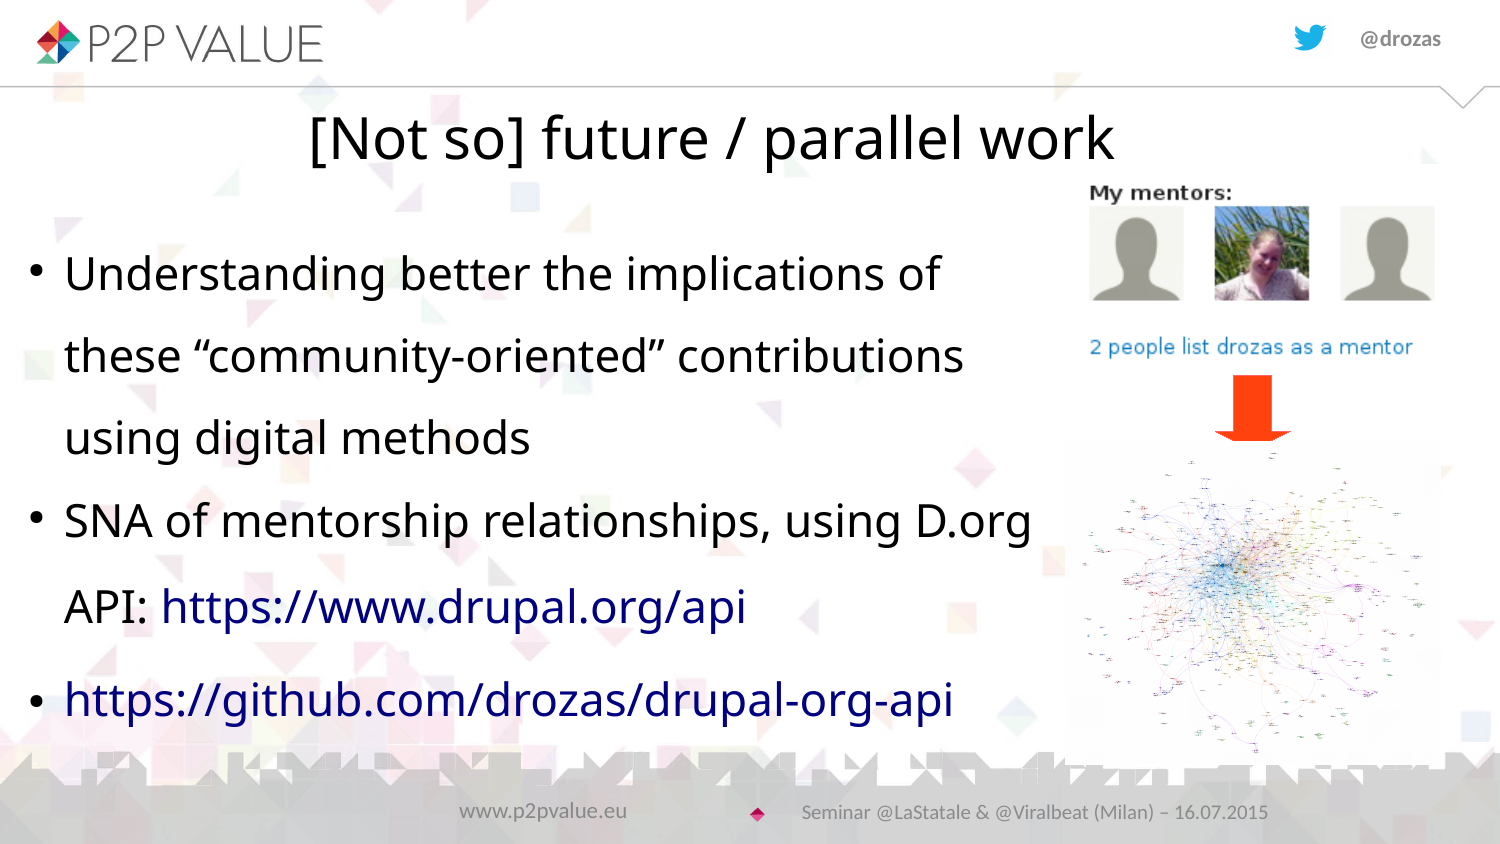

@drozas
# [Not so] future / parallel work
Understanding better the implications of these “community-oriented” contributions using digital methods
SNA of mentorship relationships, using D.org API: https://www.drupal.org/api
https://github.com/drozas/drupal-org-api
Seminar @LaStatale & @Viralbeat (Milan) – 16.07.2015
www.p2pvalue.eu